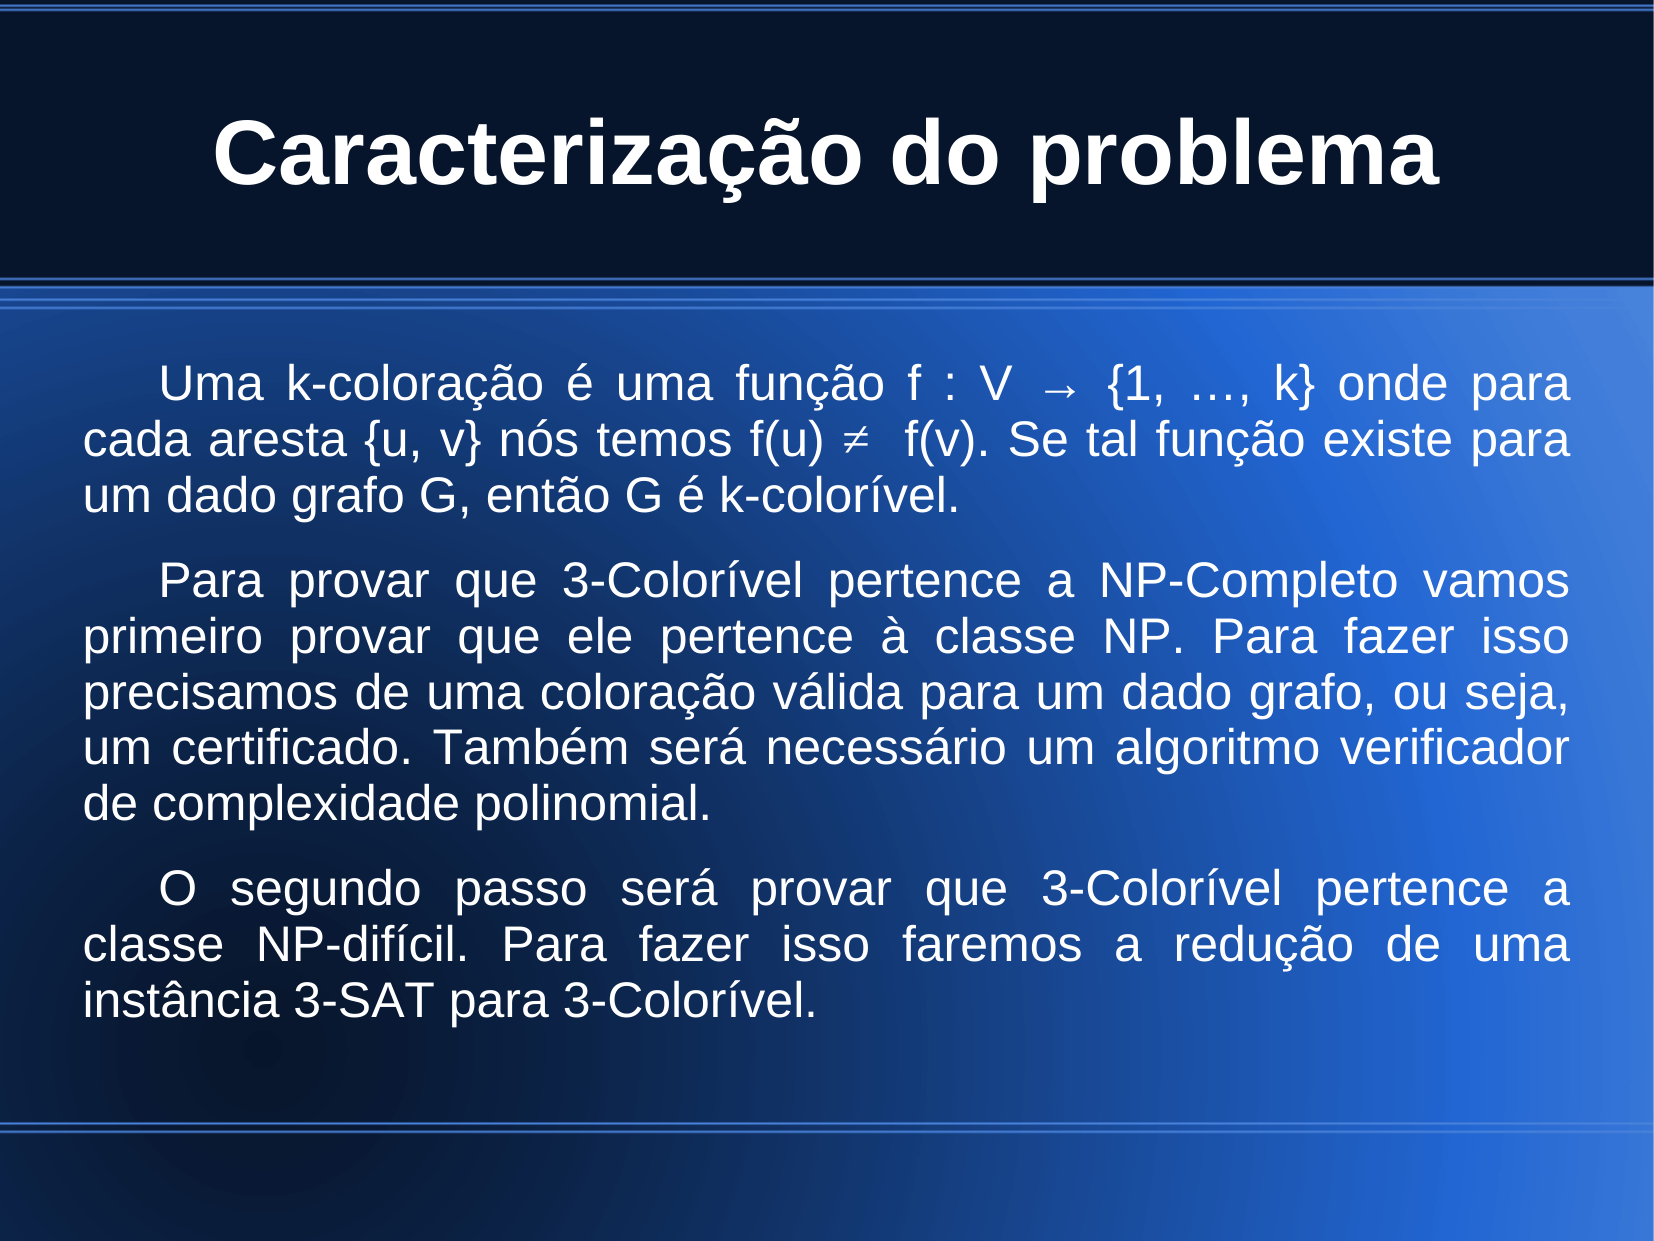

# Caracterização do problema
Uma k-coloração é uma função f : V → {1, …, k} onde para cada aresta {u, v} nós temos f(u) ≠ f(v). Se tal função existe para um dado grafo G, então G é k-colorível.
Para provar que 3-Colorível pertence a NP-Completo vamos primeiro provar que ele pertence à classe NP. Para fazer isso precisamos de uma coloração válida para um dado grafo, ou seja, um certificado. Também será necessário um algoritmo verificador de complexidade polinomial.
O segundo passo será provar que 3-Colorível pertence a classe NP-difícil. Para fazer isso faremos a redução de uma instância 3-SAT para 3-Colorível.